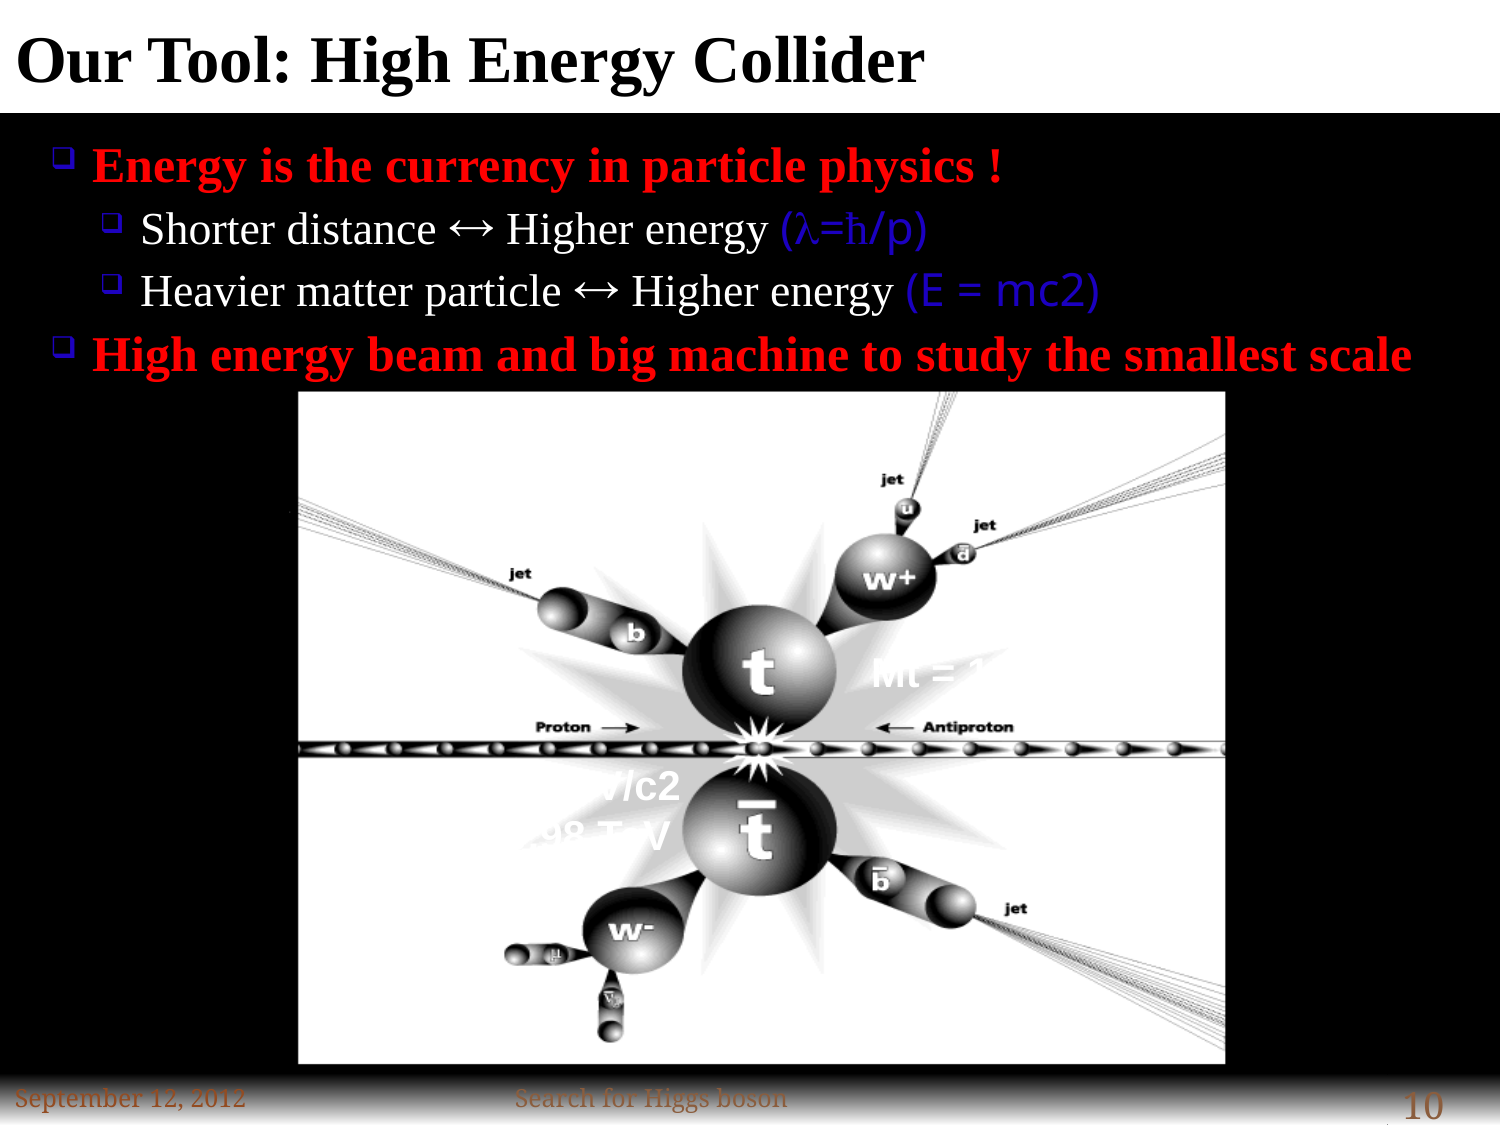

# Our Tool: High Energy Collider
Energy is the currency in particle physics !
Shorter distance  Higher energy (=ћ/p)
Heavier matter particle  Higher energy (E = mc2)
High energy beam and big machine to study the smallest scale
Mt = 173.2 GeV/c2
Mp = 0.938 GeV/c2
Energy = 0.98 TeV
September 12, 2012
Search for Higgs boson